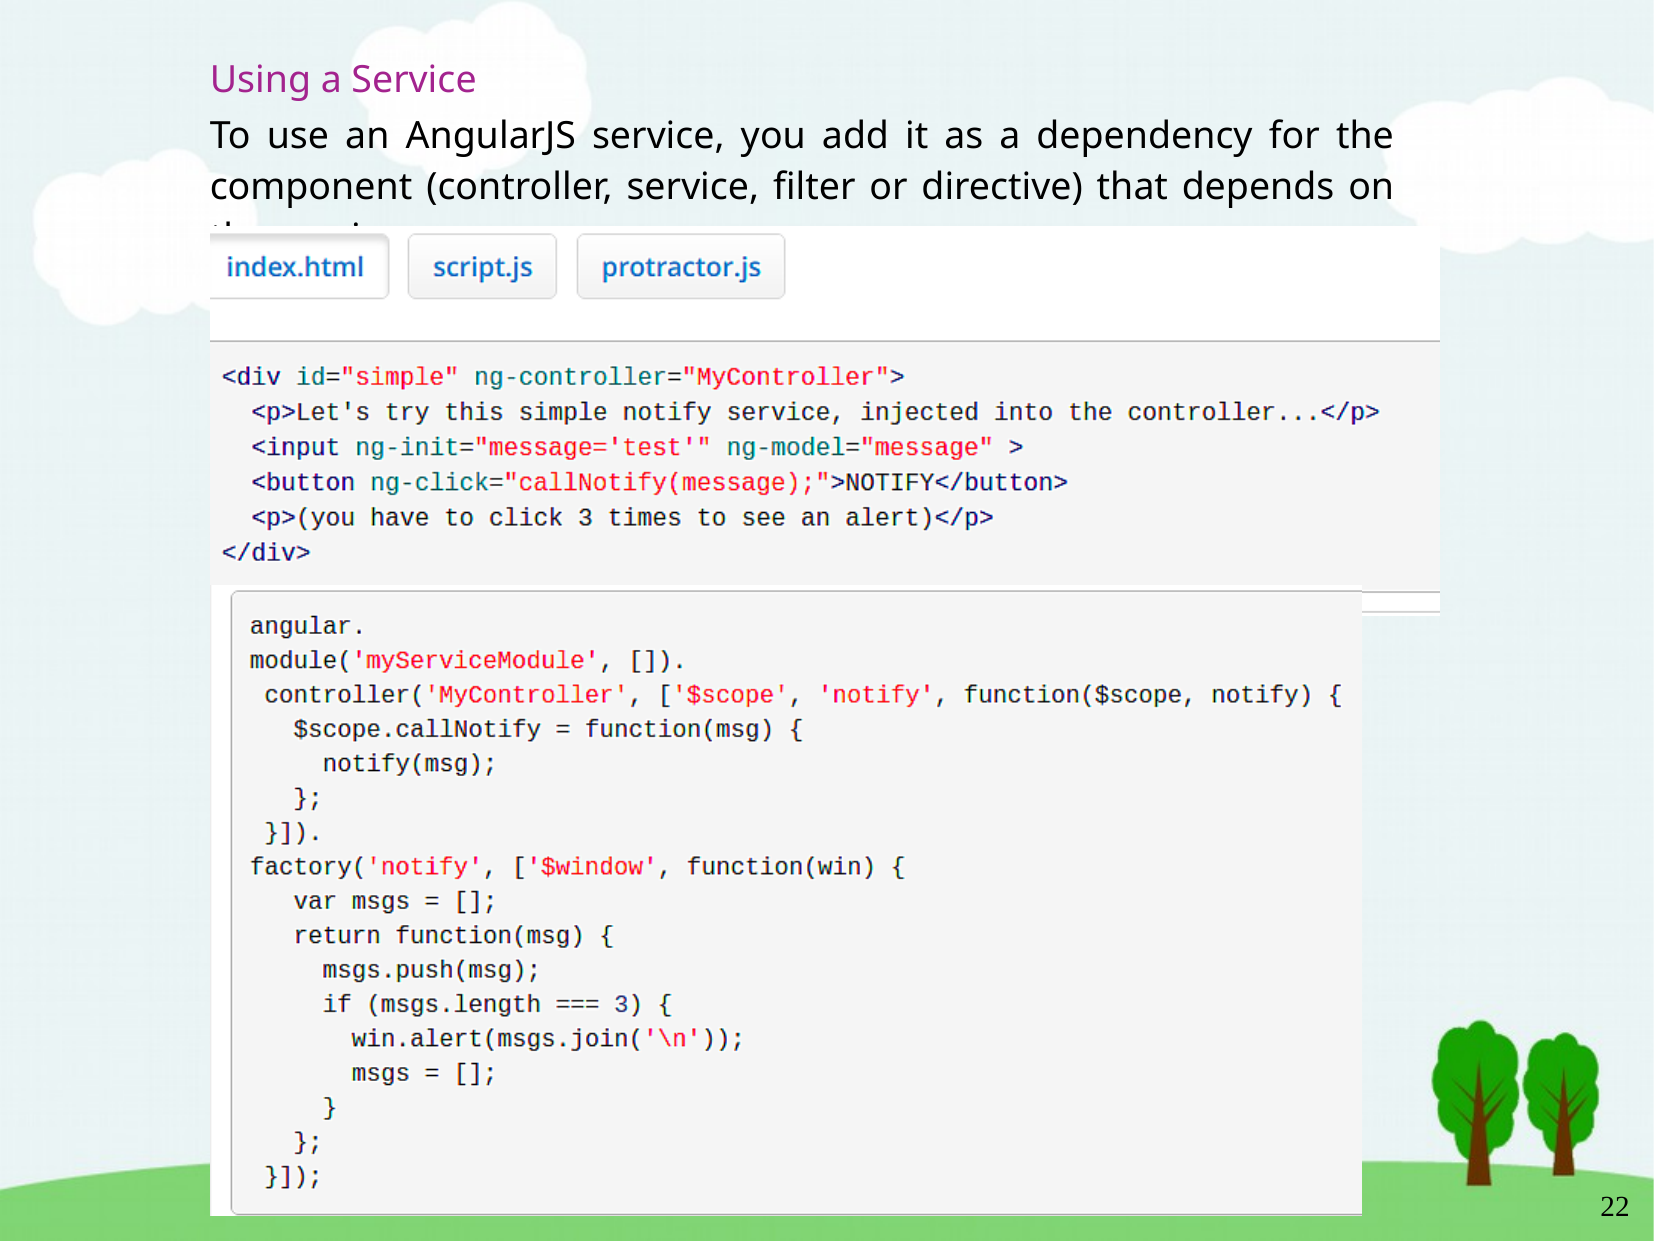

Using a Service
To use an AngularJS service, you add it as a dependency for the component (controller, service, filter or directive) that depends on the service.
22